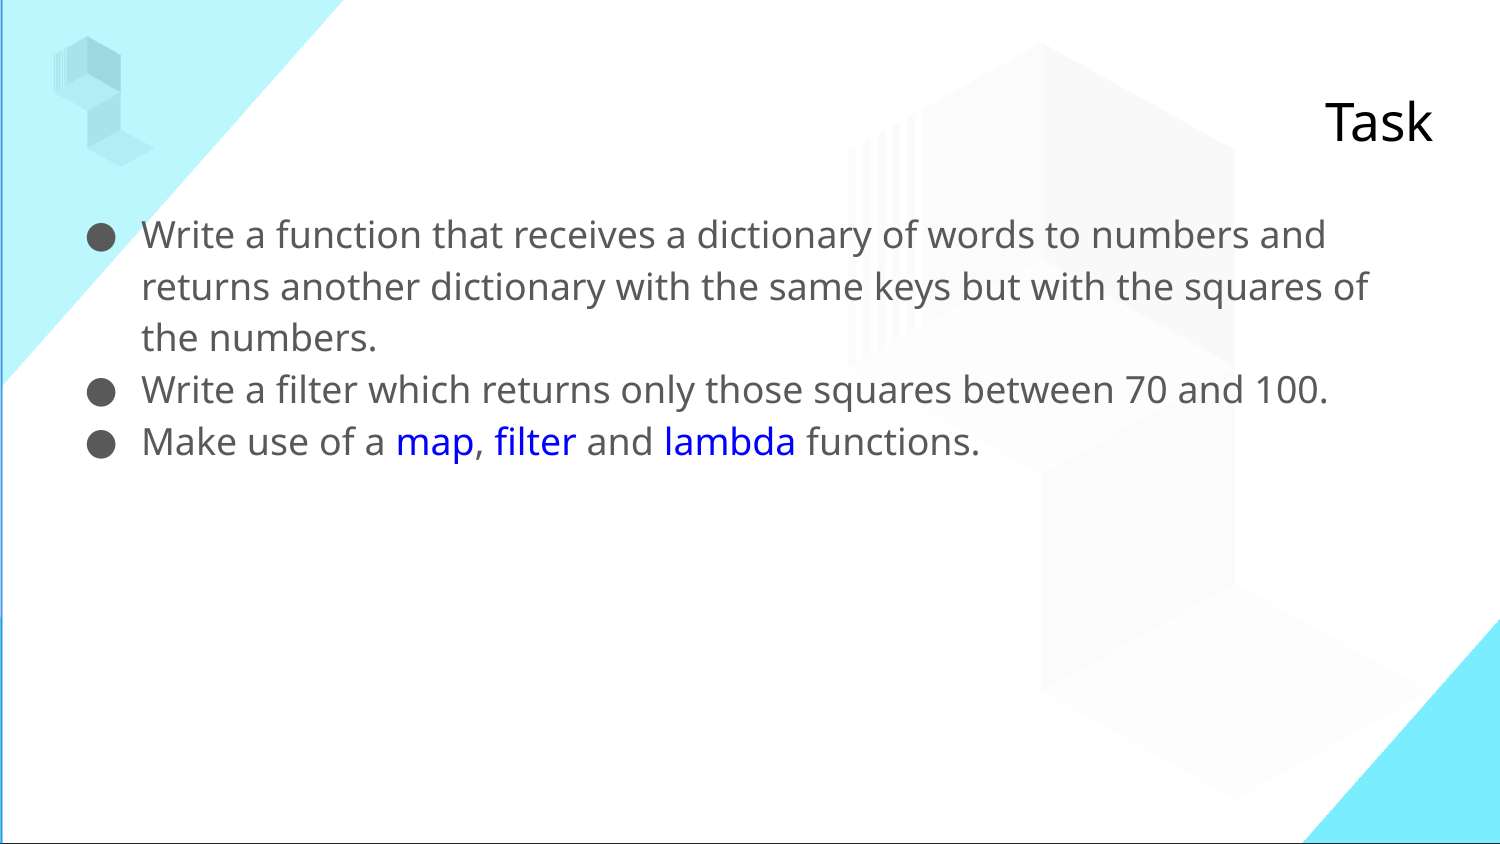

# Task
Write a function that receives a dictionary of words to numbers and returns another dictionary with the same keys but with the squares of the numbers.
Write a filter which returns only those squares between 70 and 100.
Make use of a map, filter and lambda functions.